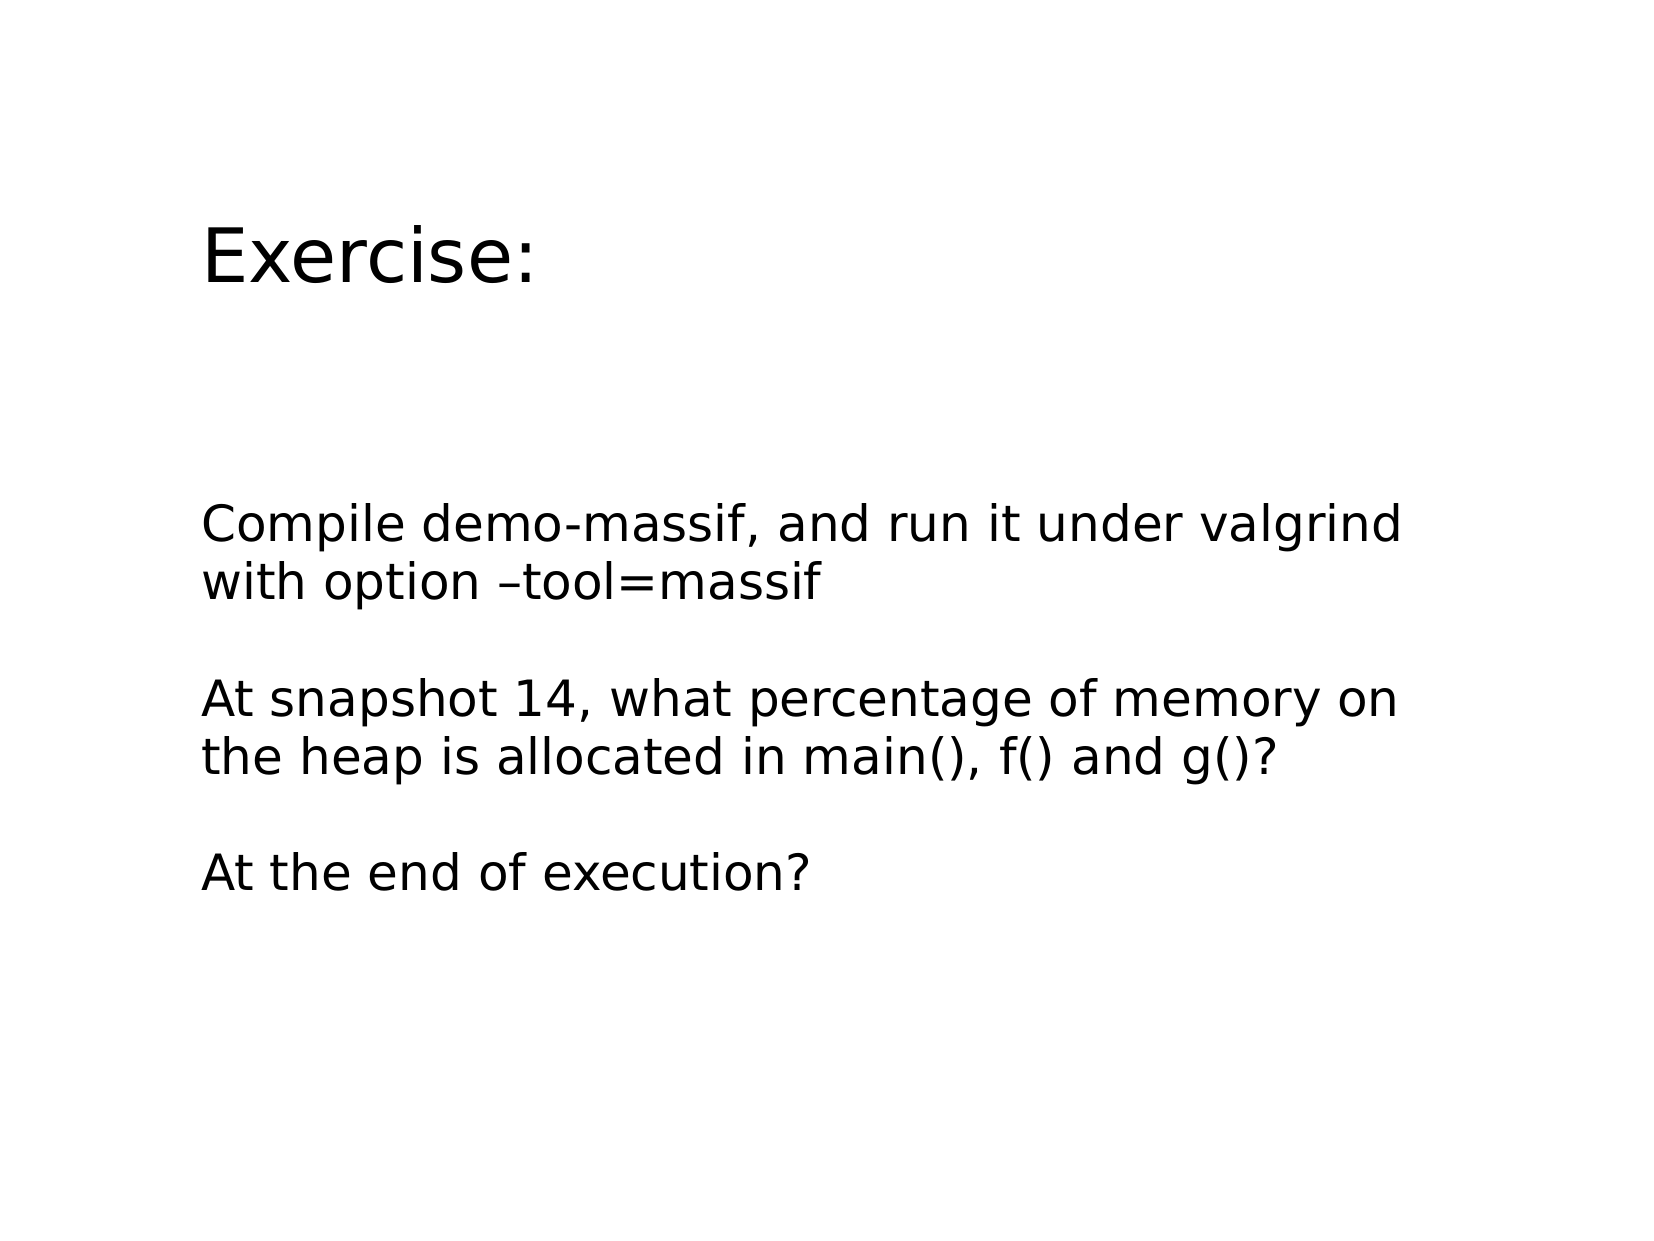

Exercise:
Compile demo-massif, and run it under valgrind
with option –tool=massif
At snapshot 14, what percentage of memory on
the heap is allocated in main(), f() and g()?
At the end of execution?